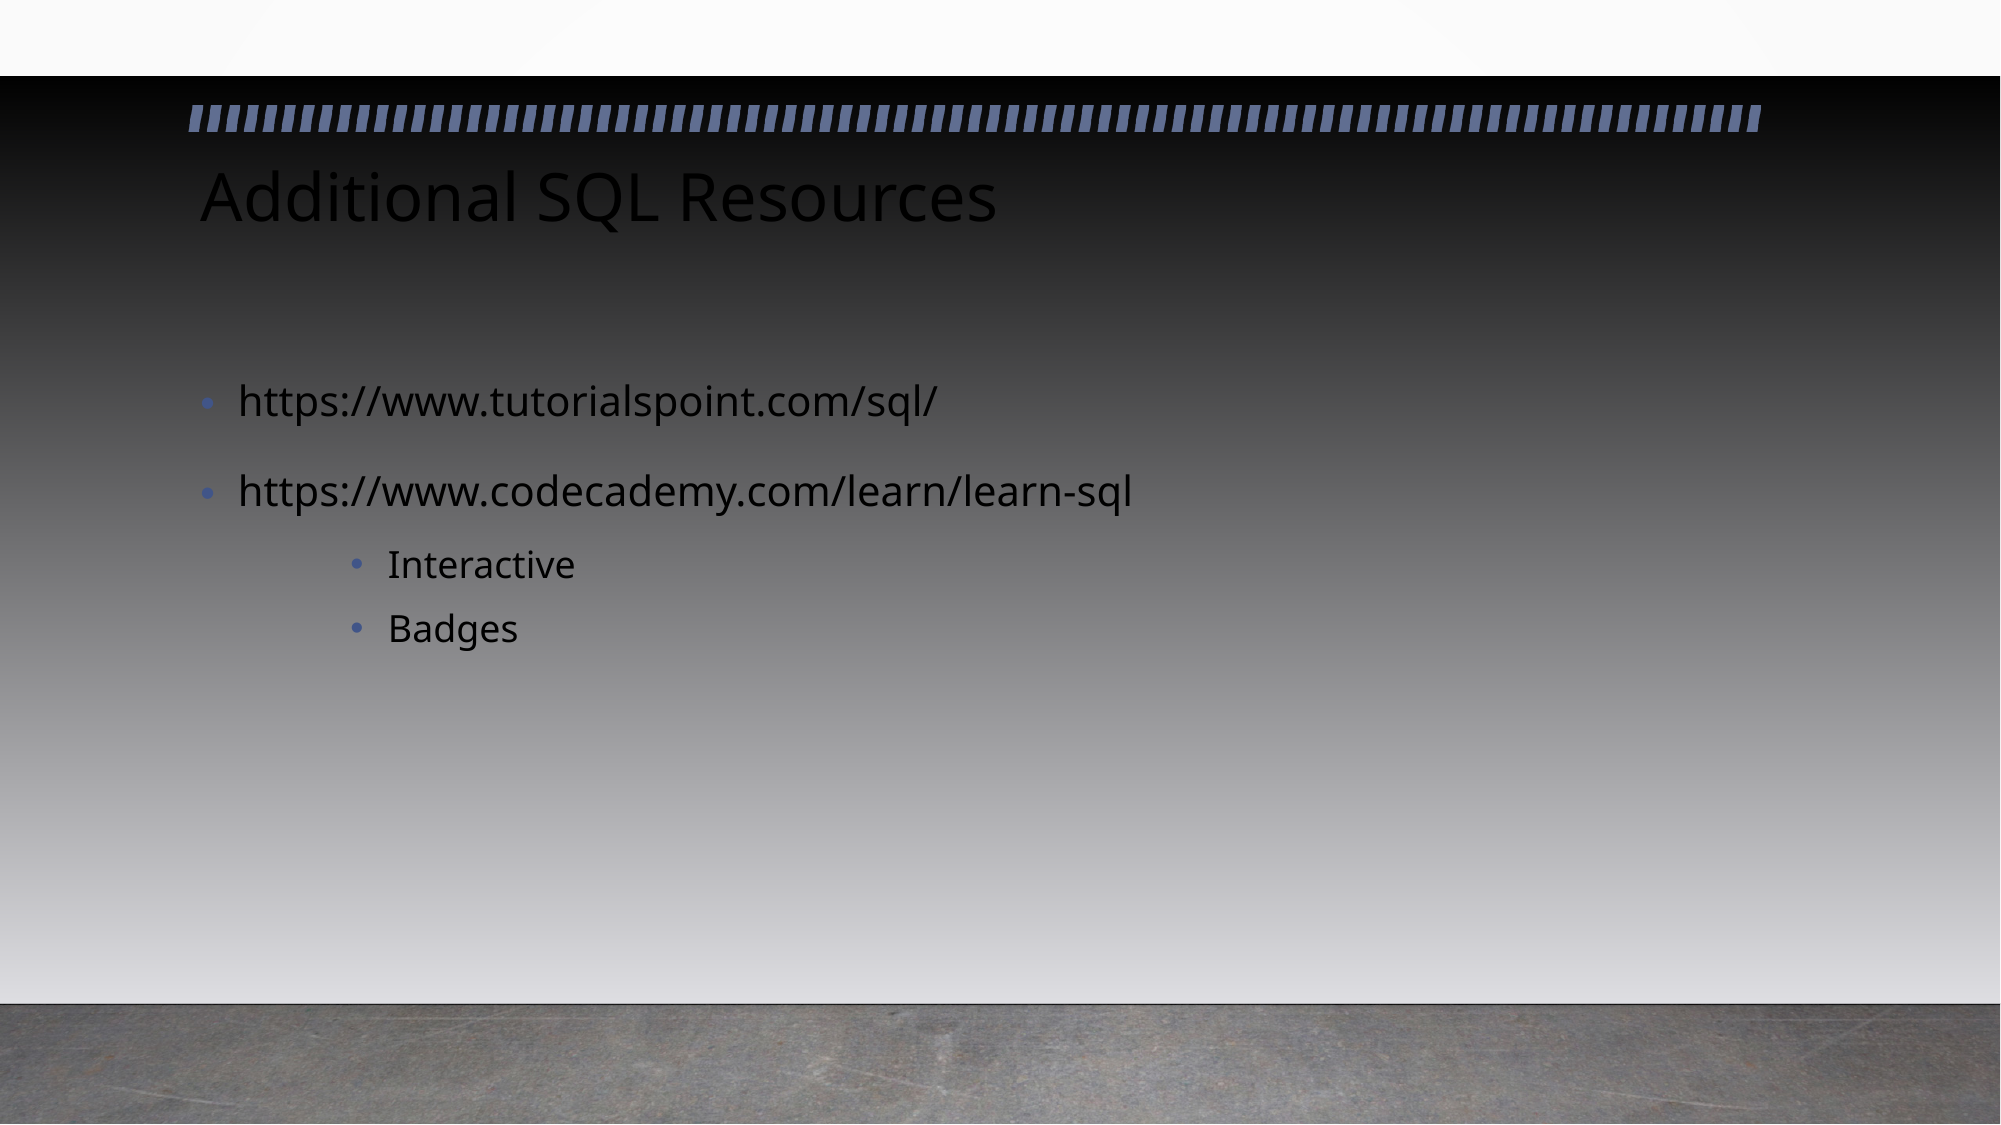

# Additional SQL Resources
https://www.tutorialspoint.com/sql/
https://www.codecademy.com/learn/learn-sql
Interactive
Badges